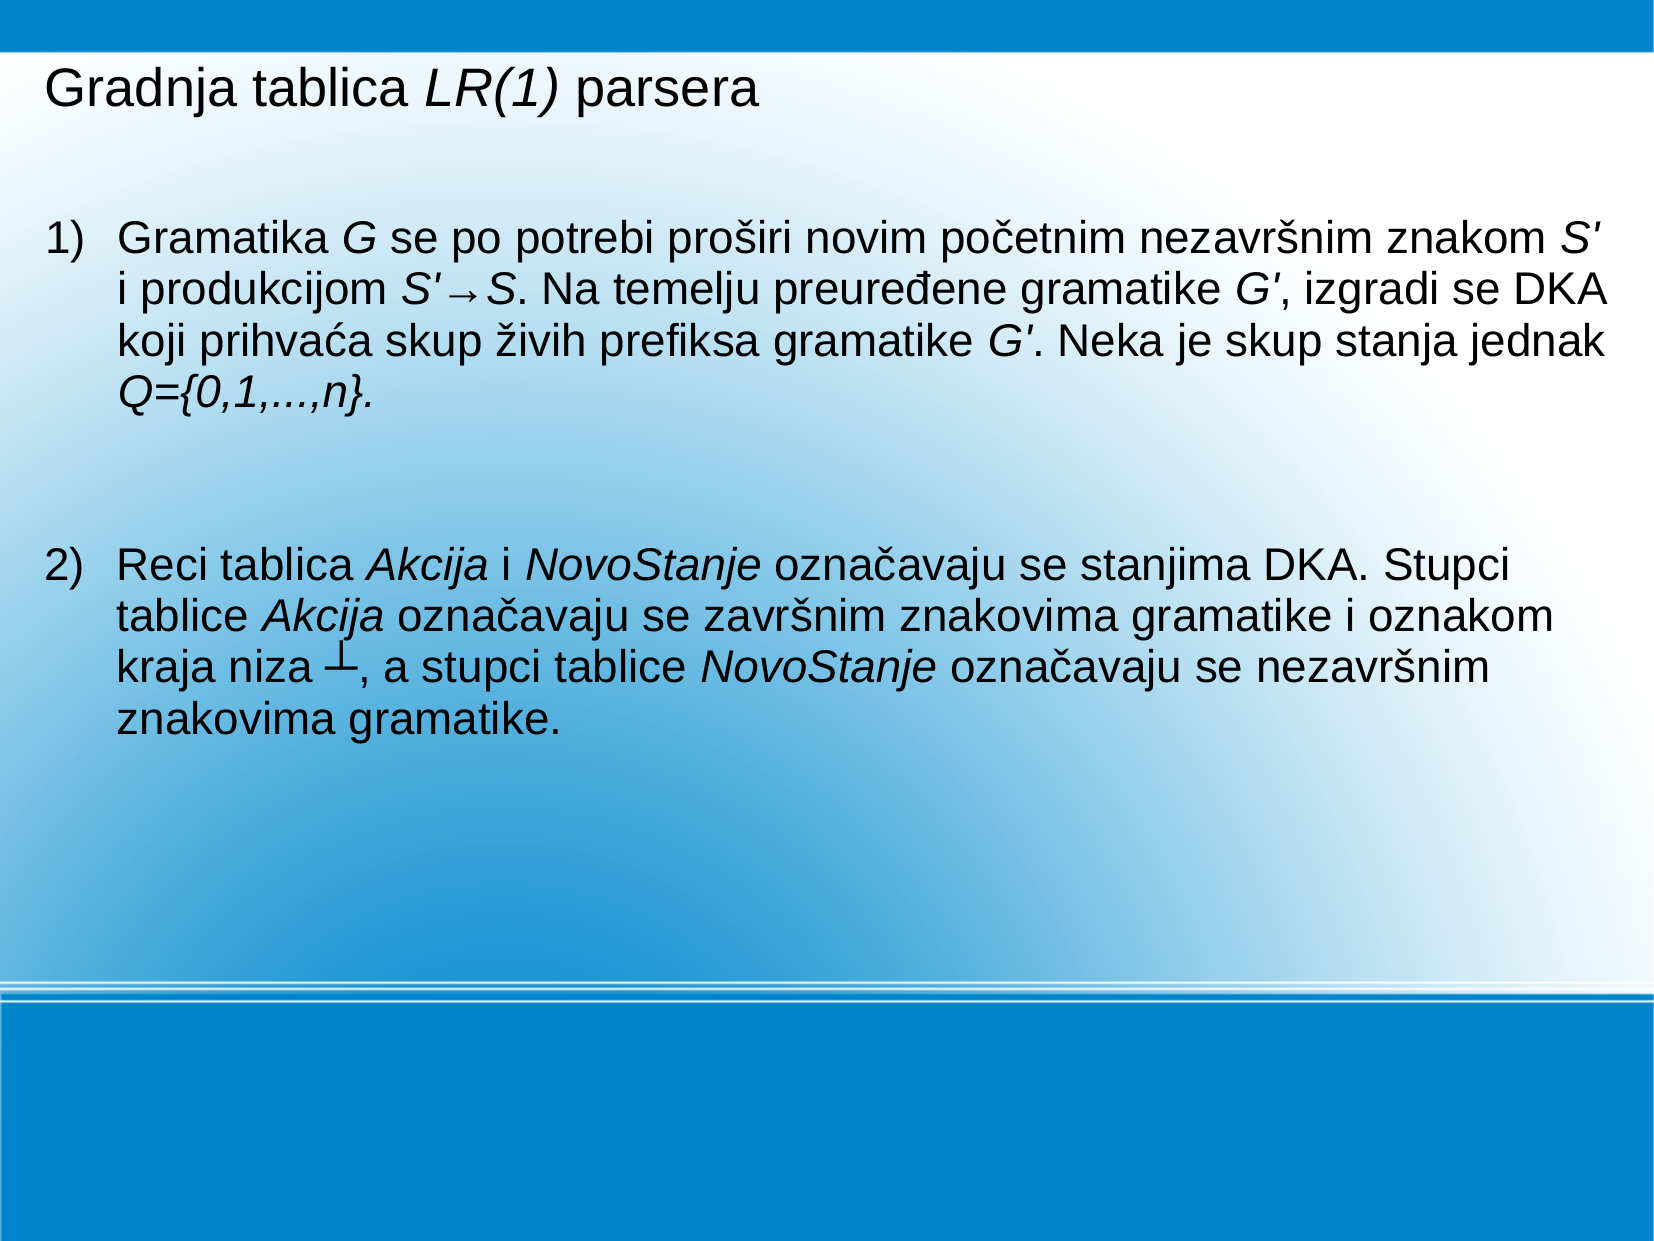

Gradnja tablica LR(1) parsera
1)	Gramatika G se po potrebi proširi novim početnim nezavršnim znakom S'
	i produkcijom S'→S. Na temelju preuređene gramatike G', izgradi se DKA
	koji prihvaća skup živih prefiksa gramatike G'. Neka je skup stanja jednak
	Q={0,1,...,n}.
2)	Reci tablica Akcija i NovoStanje označavaju se stanjima DKA. Stupci
	tablice Akcija označavaju se završnim znakovima gramatike i oznakom
	kraja niza ┴, a stupci tablice NovoStanje označavaju se nezavršnim
	znakovima gramatike.